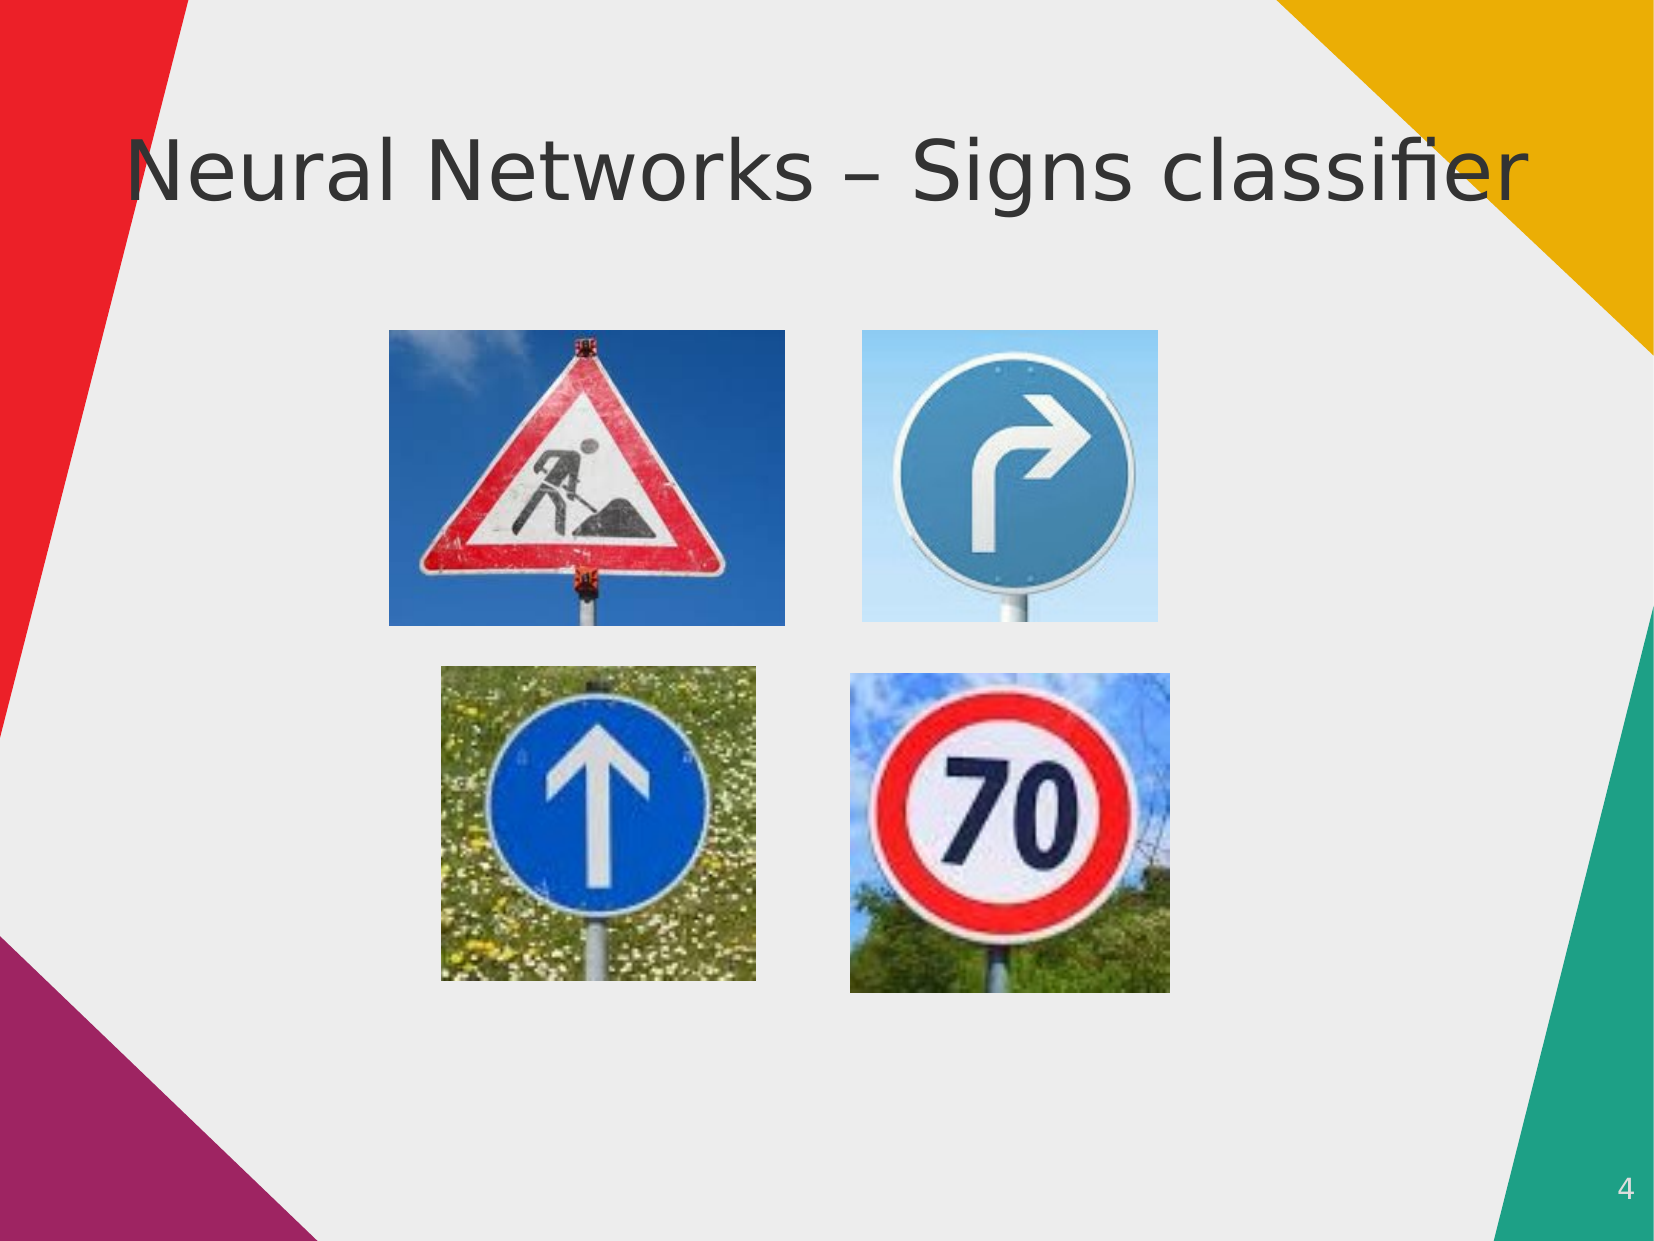

# Neural Networks – Signs classifier
4